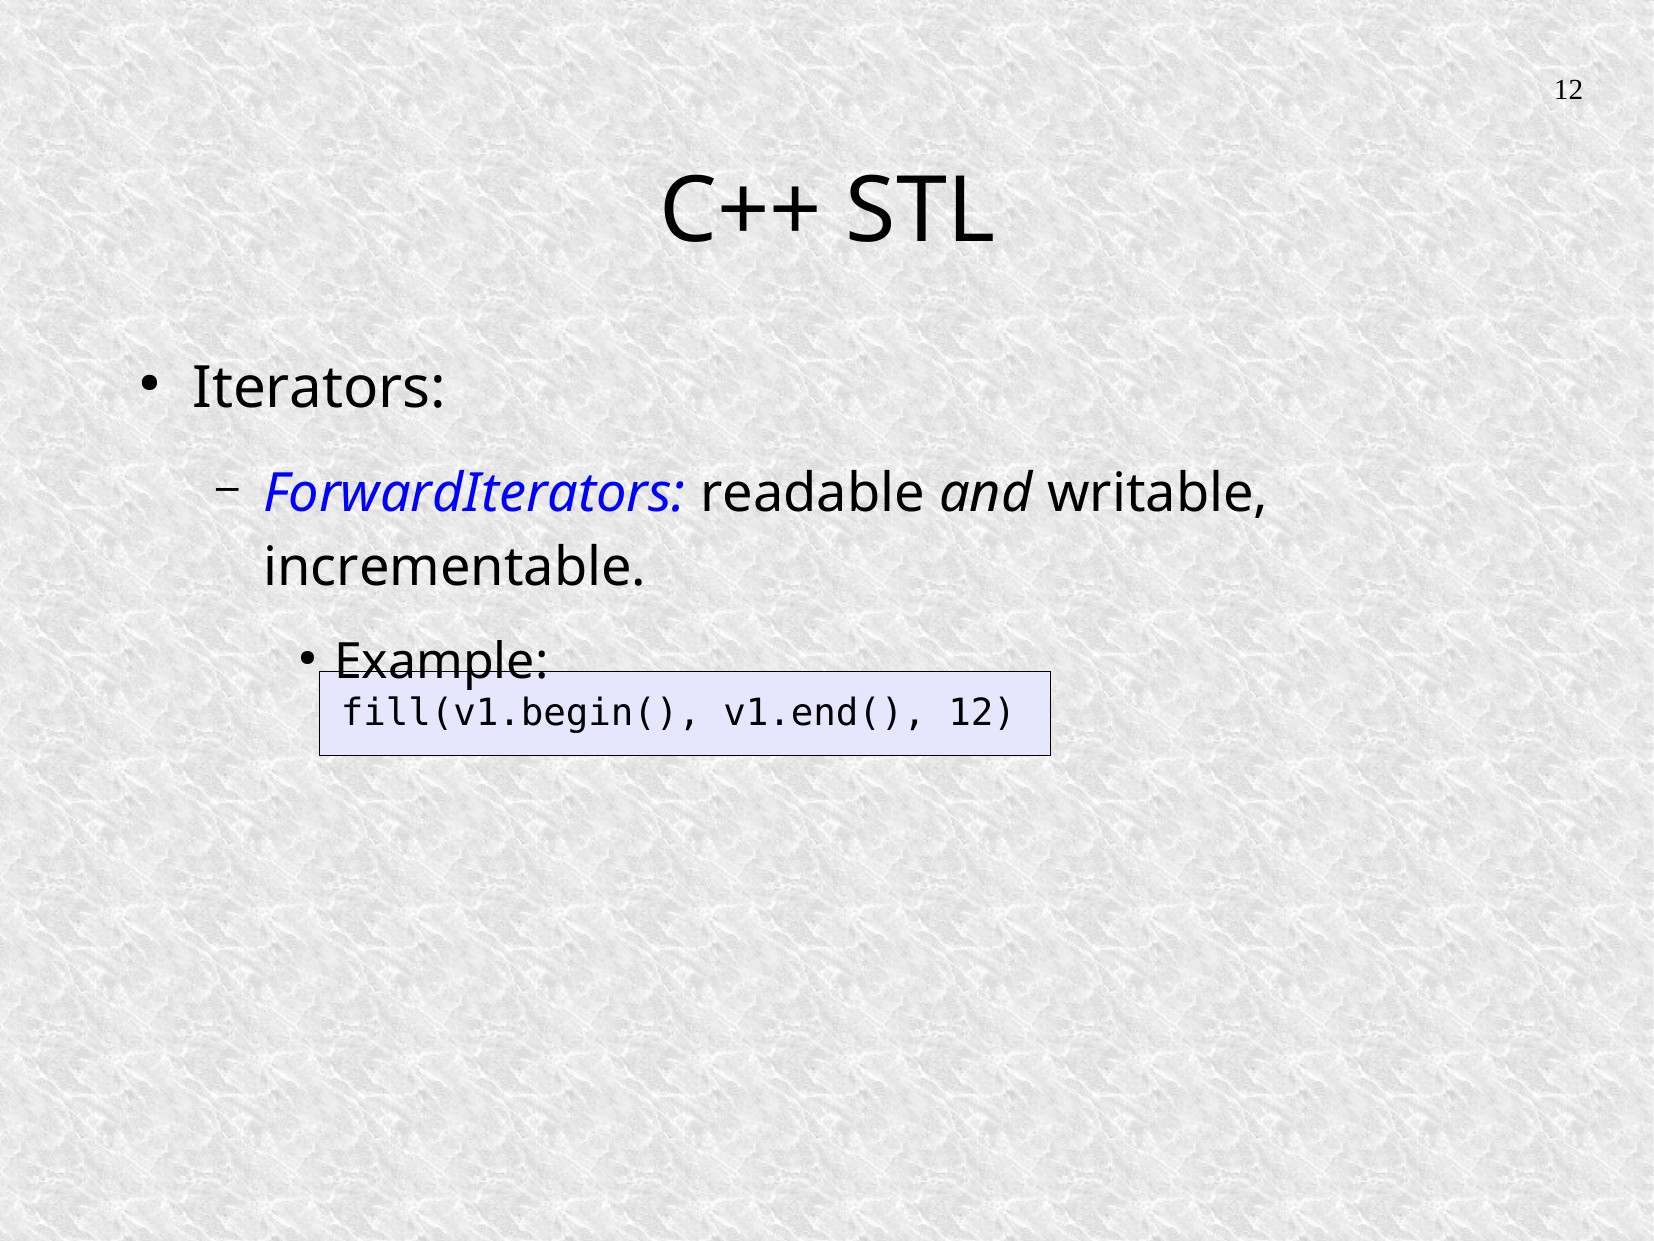

12
# C++ STL
Iterators:
ForwardIterators: readable and writable, incrementable.
Example:
fill(v1.begin(), v1.end(), 12)